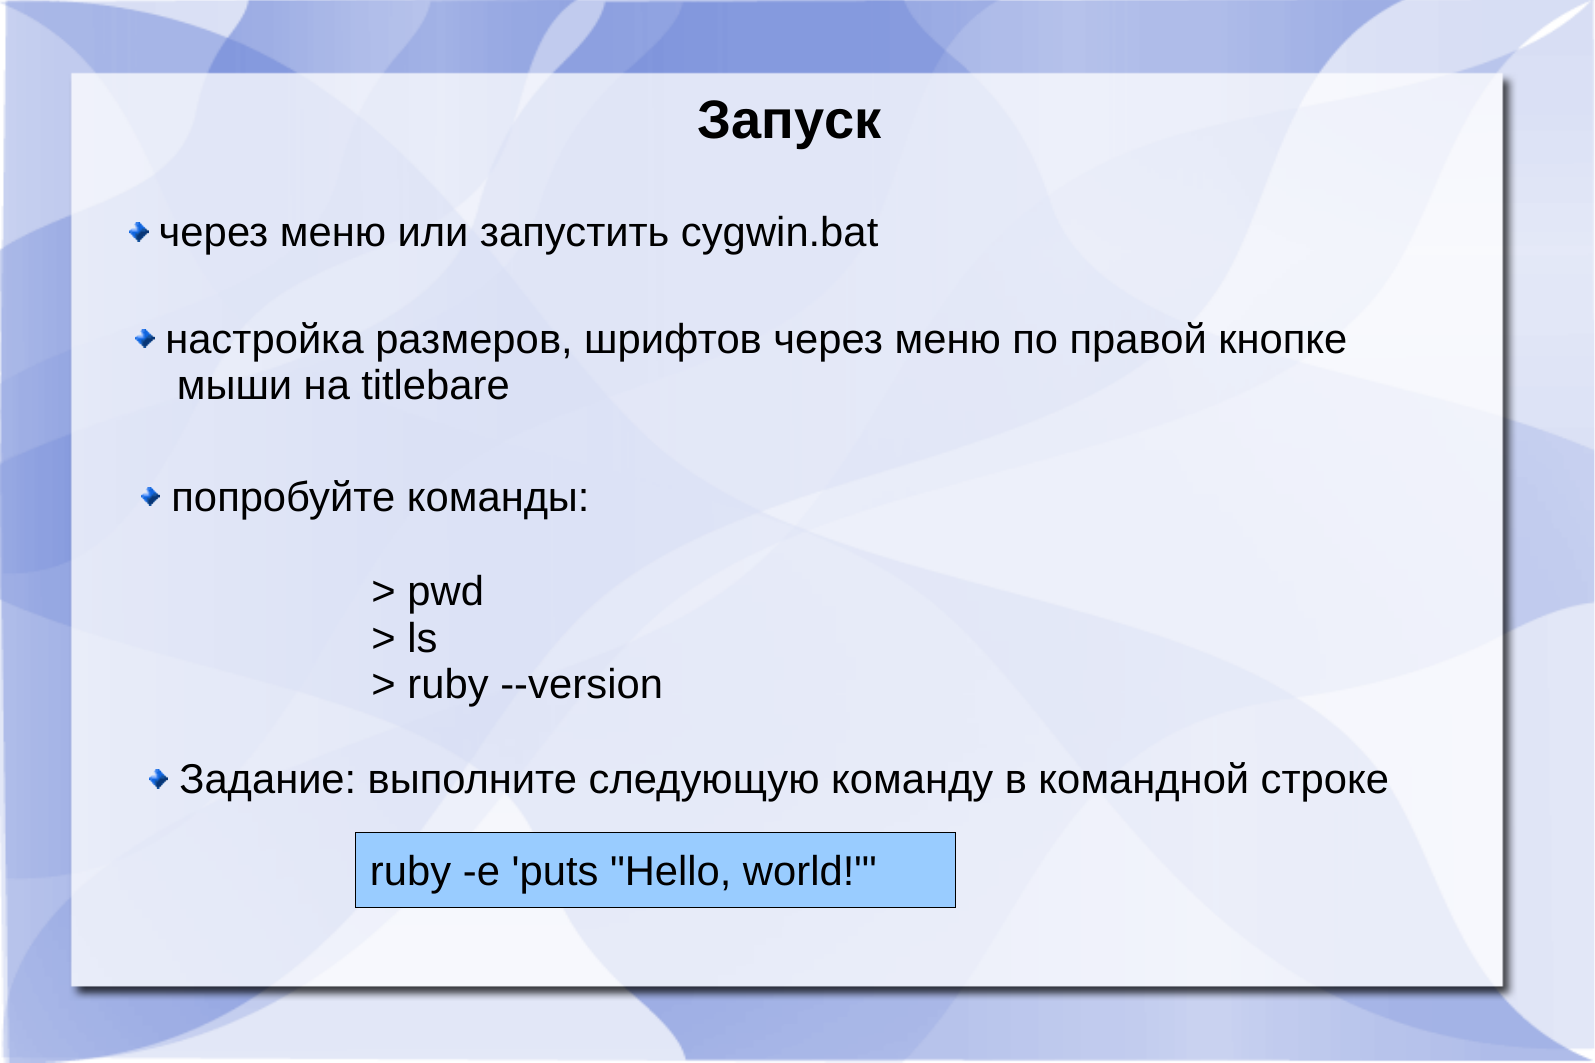

# Запуск
 через меню или запустить cygwin.bat
 настройка размеров, шрифтов через меню по правой кнопке
 мыши на titlebarе
 попробуйте команды:
> pwd
> ls
> ruby --version
 Задание: выполните следующую команду в командной строке
ruby -e 'puts "Hello, world!"'